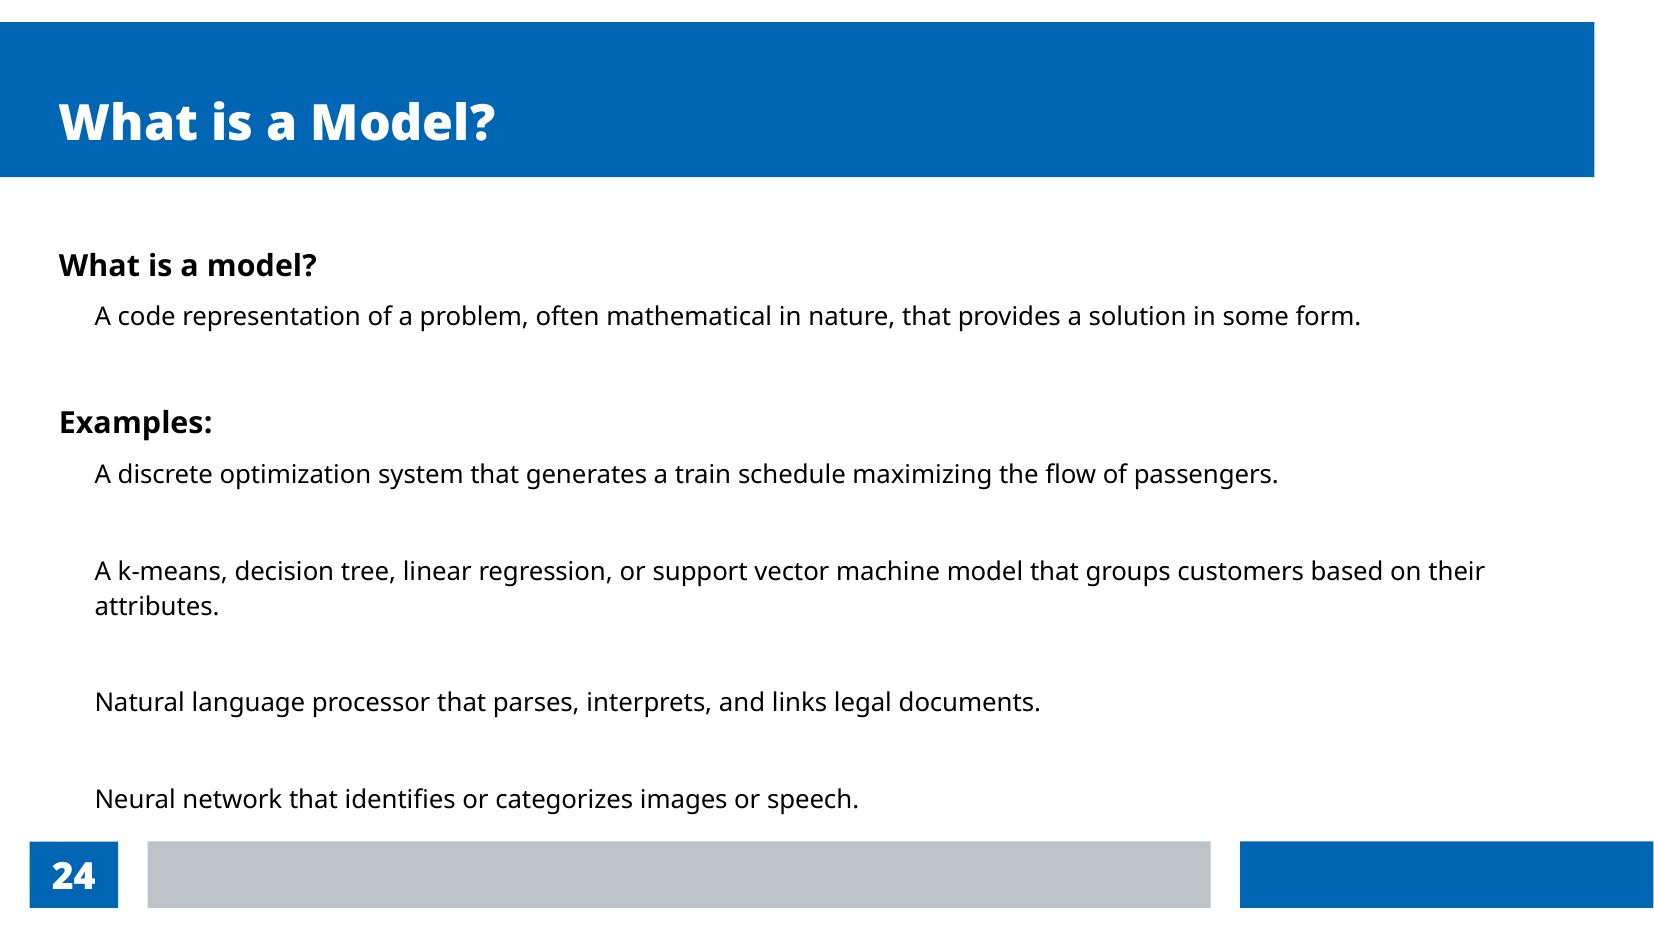

# What is a Model?
What is a model?
A code representation of a problem, often mathematical in nature, that provides a solution in some form.
Examples:
A discrete optimization system that generates a train schedule maximizing the flow of passengers.
A k-means, decision tree, linear regression, or support vector machine model that groups customers based on their attributes.
Natural language processor that parses, interprets, and links legal documents.
Neural network that identifies or categorizes images or speech.
24